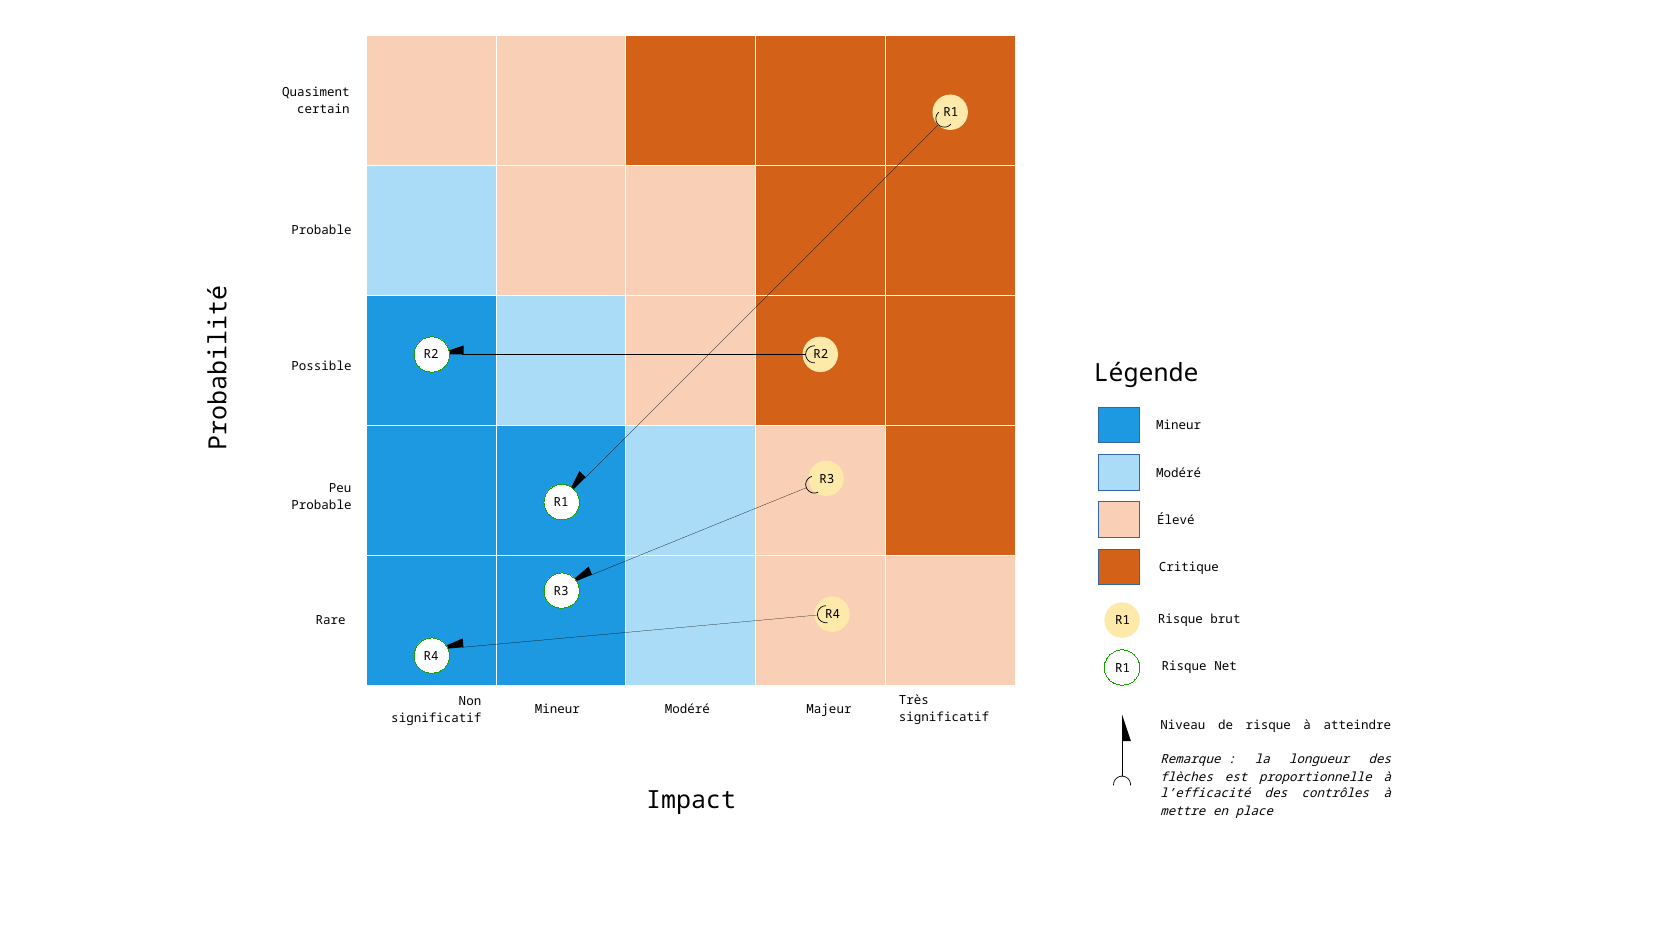

Quasiment
certain
R1
Probable
R2
R2
Possible
Probabilité
Légende
Mineur
Modéré
Élevé
Critique
Risque brut
R1
Risque Net
R1
Niveau de risque à atteindre
Remarque : la longueur des flèches est proportionnelle à l’efficacité des contrôles à mettre en place
R3
Peu
Probable
R1
R3
Rare
R4
R4
Mineur
Modéré
Majeur
Très
significatif
Non
significatif
Impact